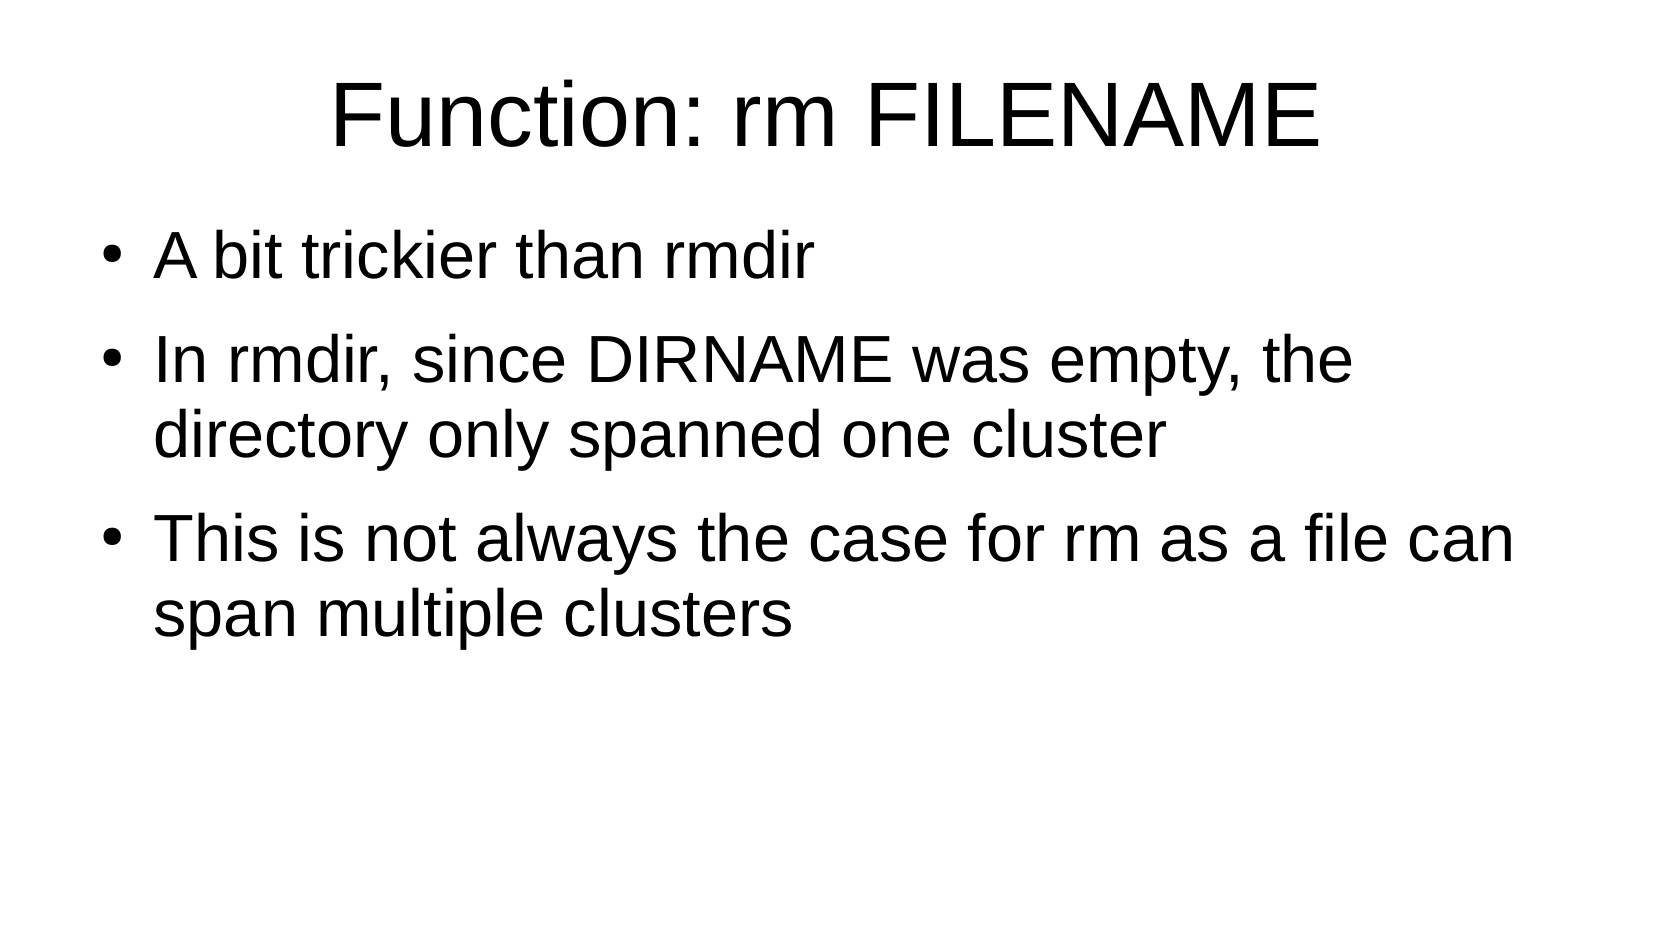

# Function: rm FILENAME
A bit trickier than rmdir
In rmdir, since DIRNAME was empty, the directory only spanned one cluster
This is not always the case for rm as a file can span multiple clusters